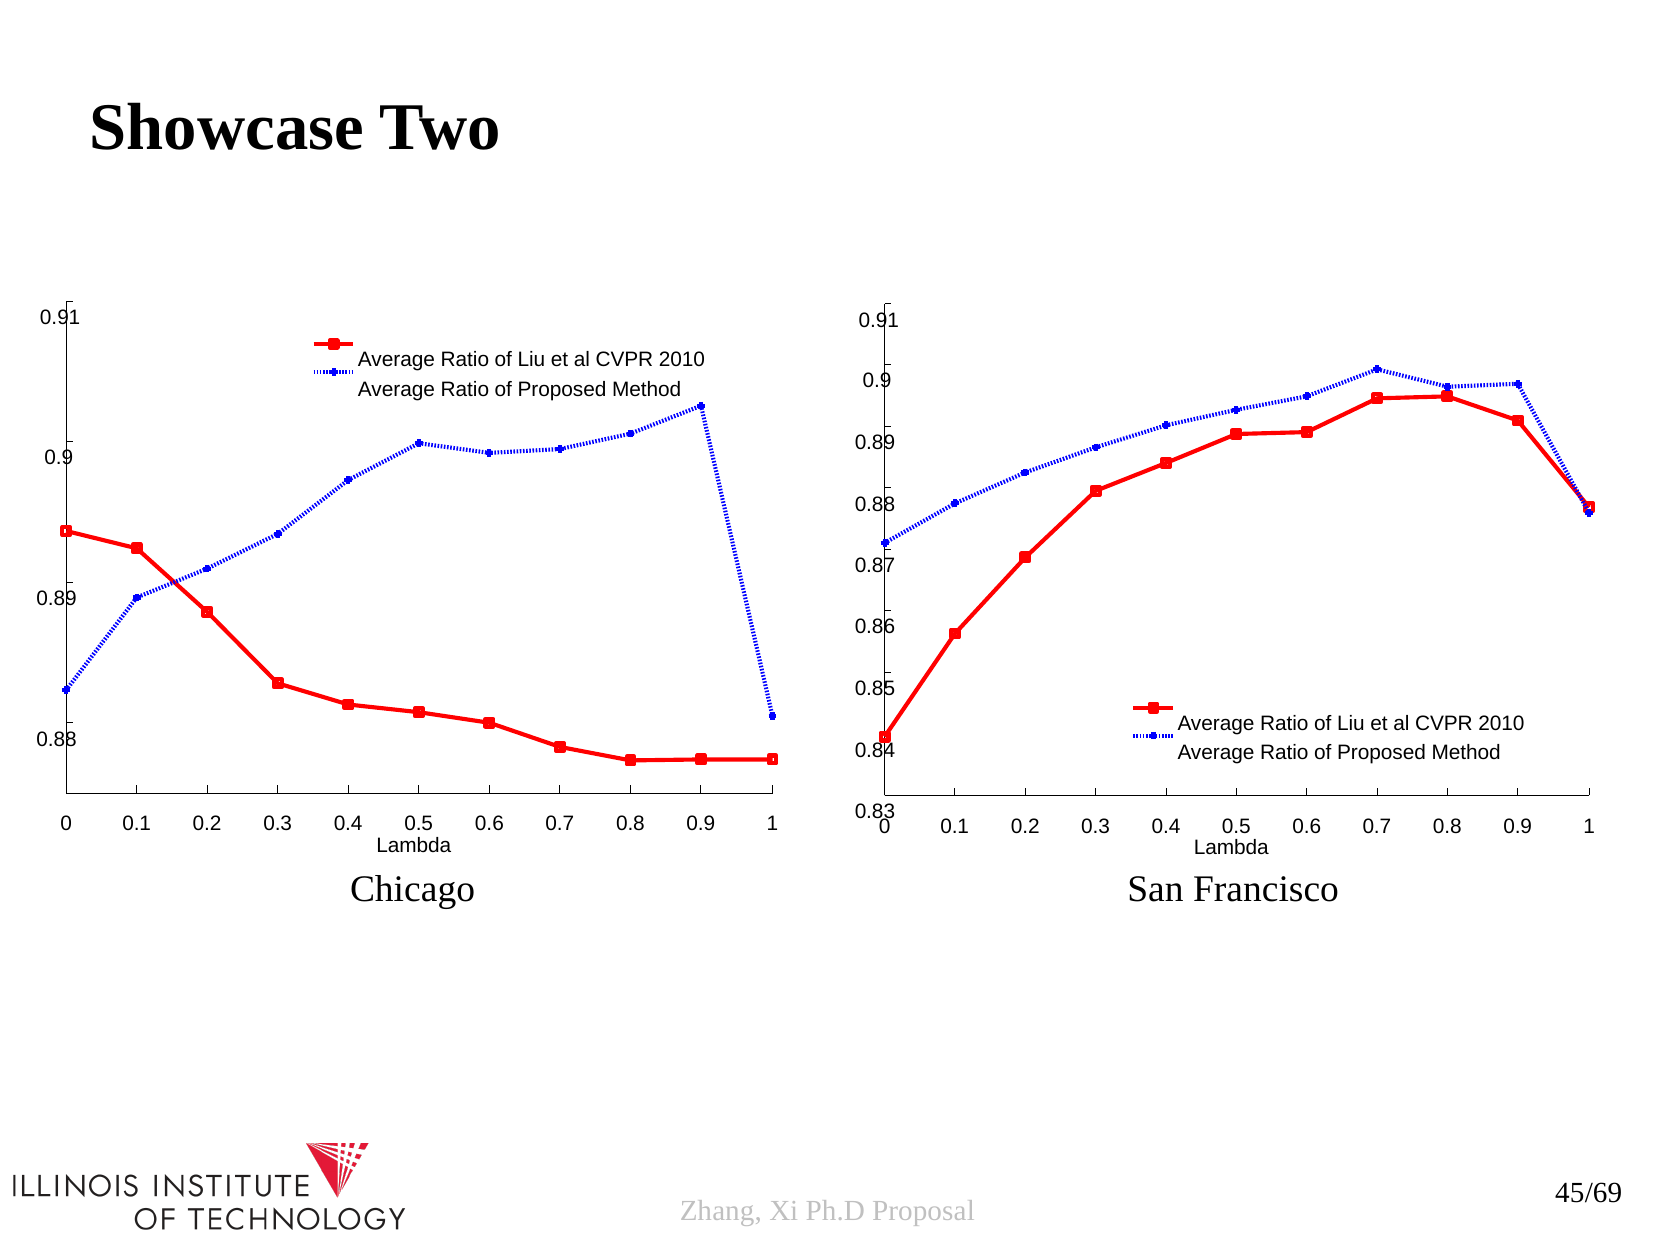

Showcase Two
0.91
0.91
Average Ratio of Liu et al CVPR 2010
0.9
Average Ratio of Proposed Method
0.89
0.9
0.88
0.87
0.89
0.86
0.85
Average Ratio of Liu et al CVPR 2010
0.88
0.84
Average Ratio of Proposed Method
0.83
0
0.1
0.2
0.3
0.4
0.5
0.6
0.7
0.8
0.9
1
0
0.1
0.2
0.3
0.4
0.5
0.6
0.7
0.8
0.9
1
Lambda
Lambda
Chicago
San Francisco
45
Zhang, Xi Ph.D Proposal